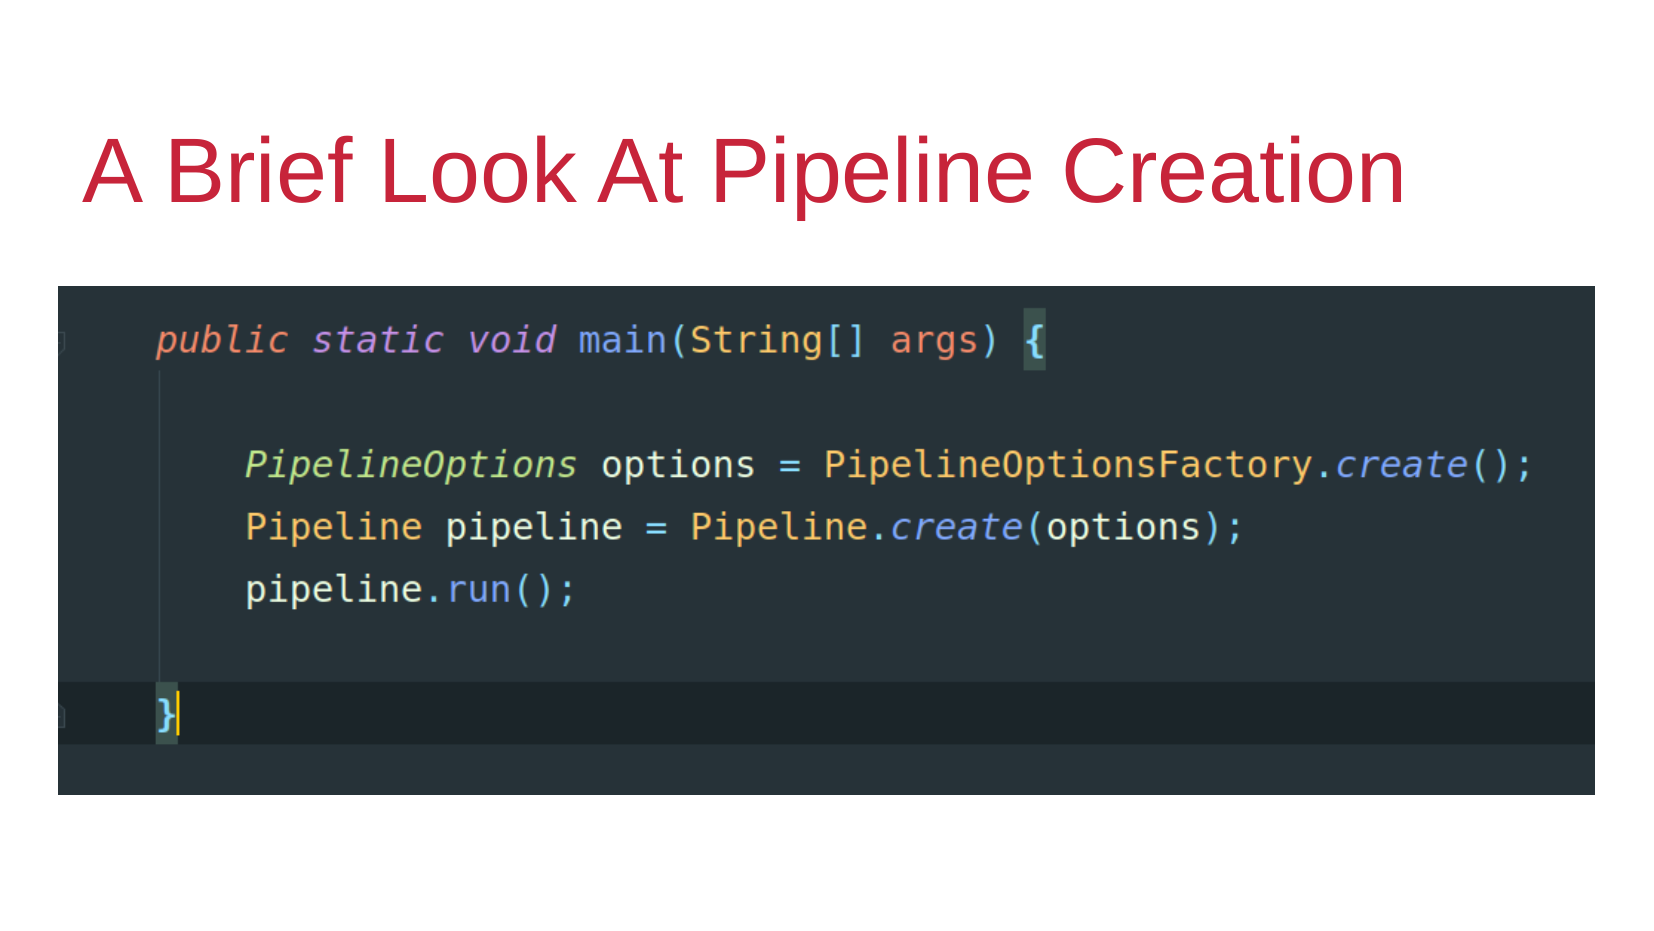

# A Brief Look At Pipeline Creation